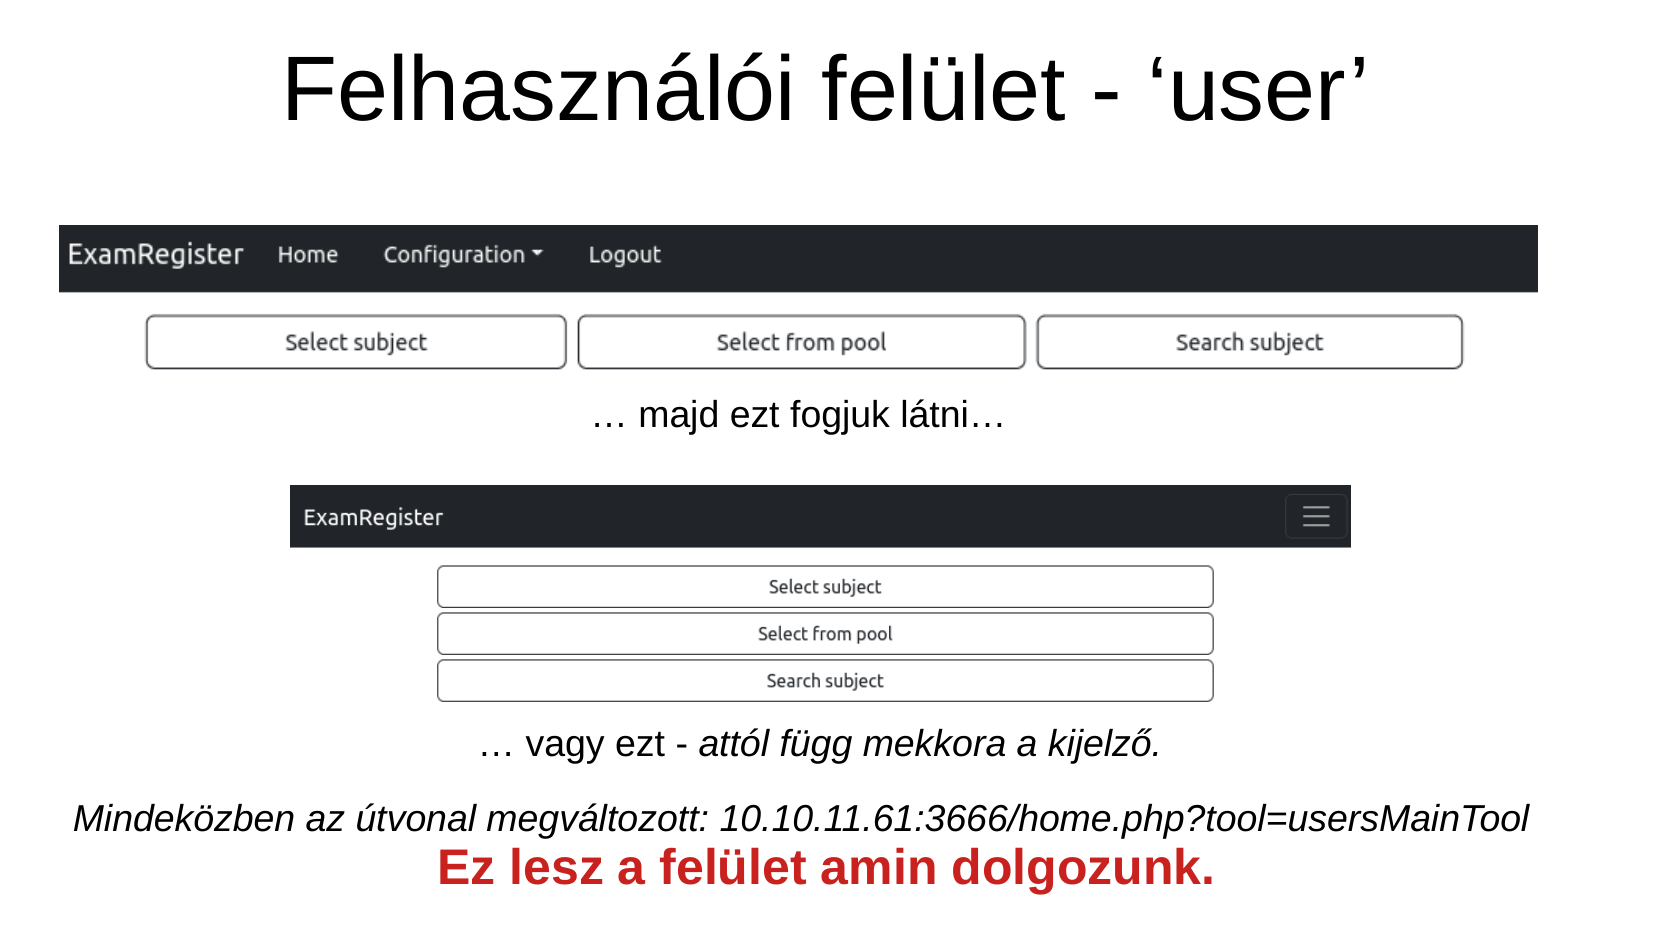

# Felhasználói felület - ‘user’
… majd ezt fogjuk látni…
… vagy ezt - attól függ mekkora a kijelző.
Mindeközben az útvonal megváltozott: 10.10.11.61:3666/home.php?tool=usersMainTool
Ez lesz a felület amin dolgozunk.